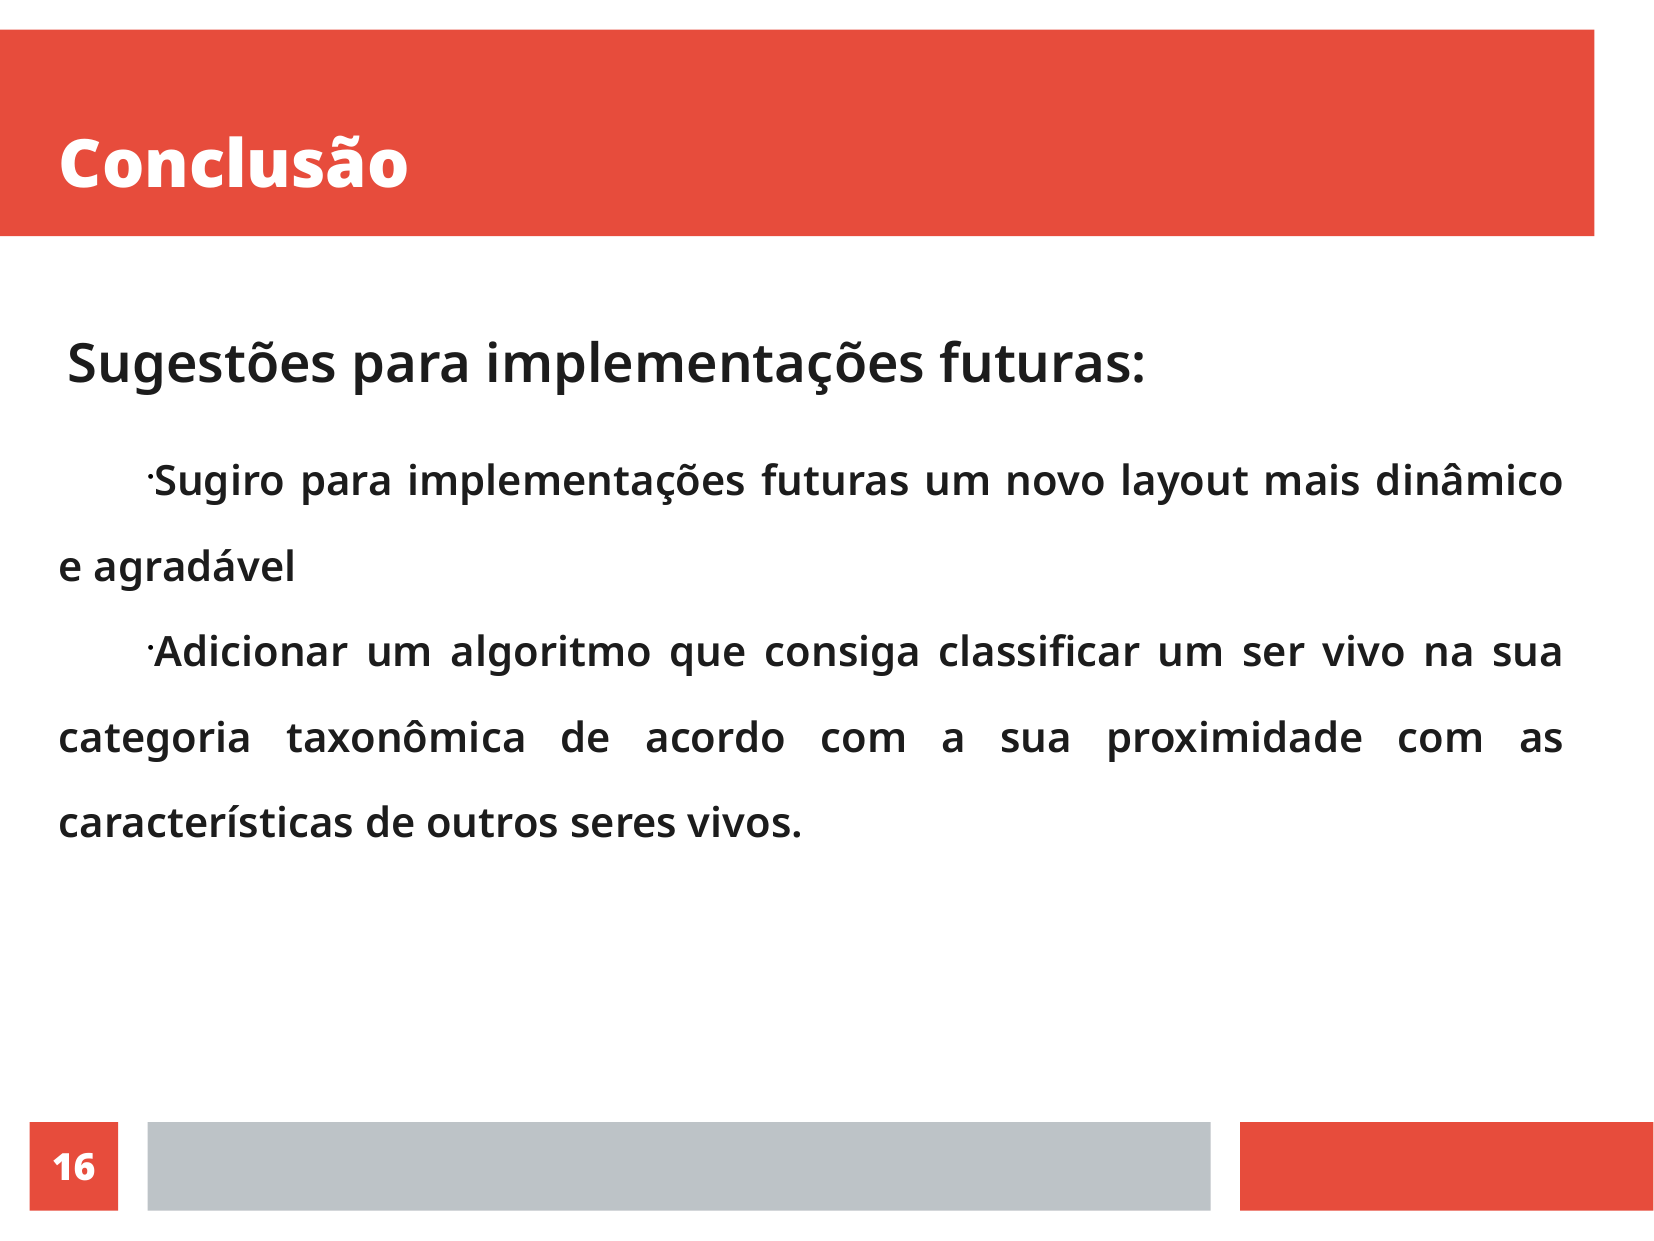

# Conclusão
Sugestões para implementações futuras:
Sugiro para implementações futuras um novo layout mais dinâmico e agradável
Adicionar um algoritmo que consiga classificar um ser vivo na sua categoria taxonômica de acordo com a sua proximidade com as características de outros seres vivos.
16